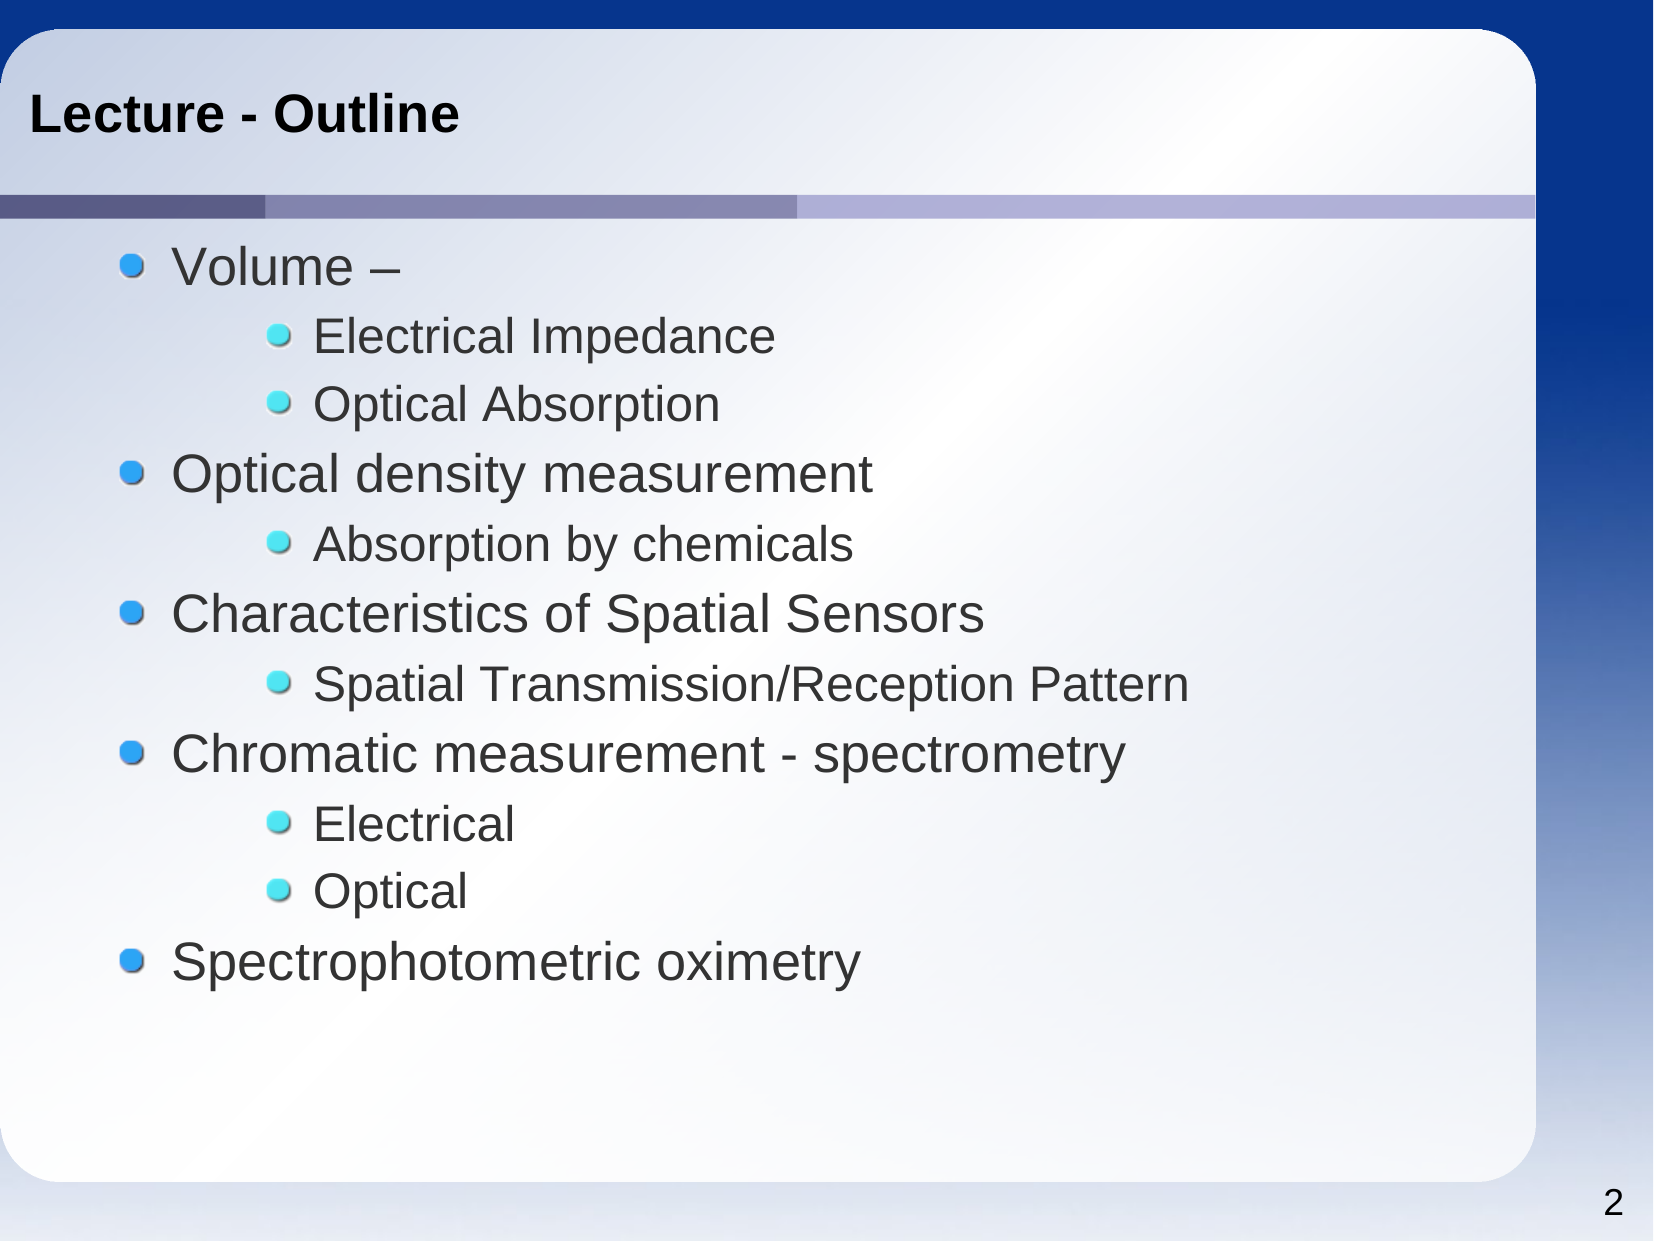

# Lecture - Outline
Volume –
Electrical Impedance
Optical Absorption
Optical density measurement
Absorption by chemicals
Characteristics of Spatial Sensors
Spatial Transmission/Reception Pattern
Chromatic measurement - spectrometry
Electrical
Optical
Spectrophotometric oximetry
2